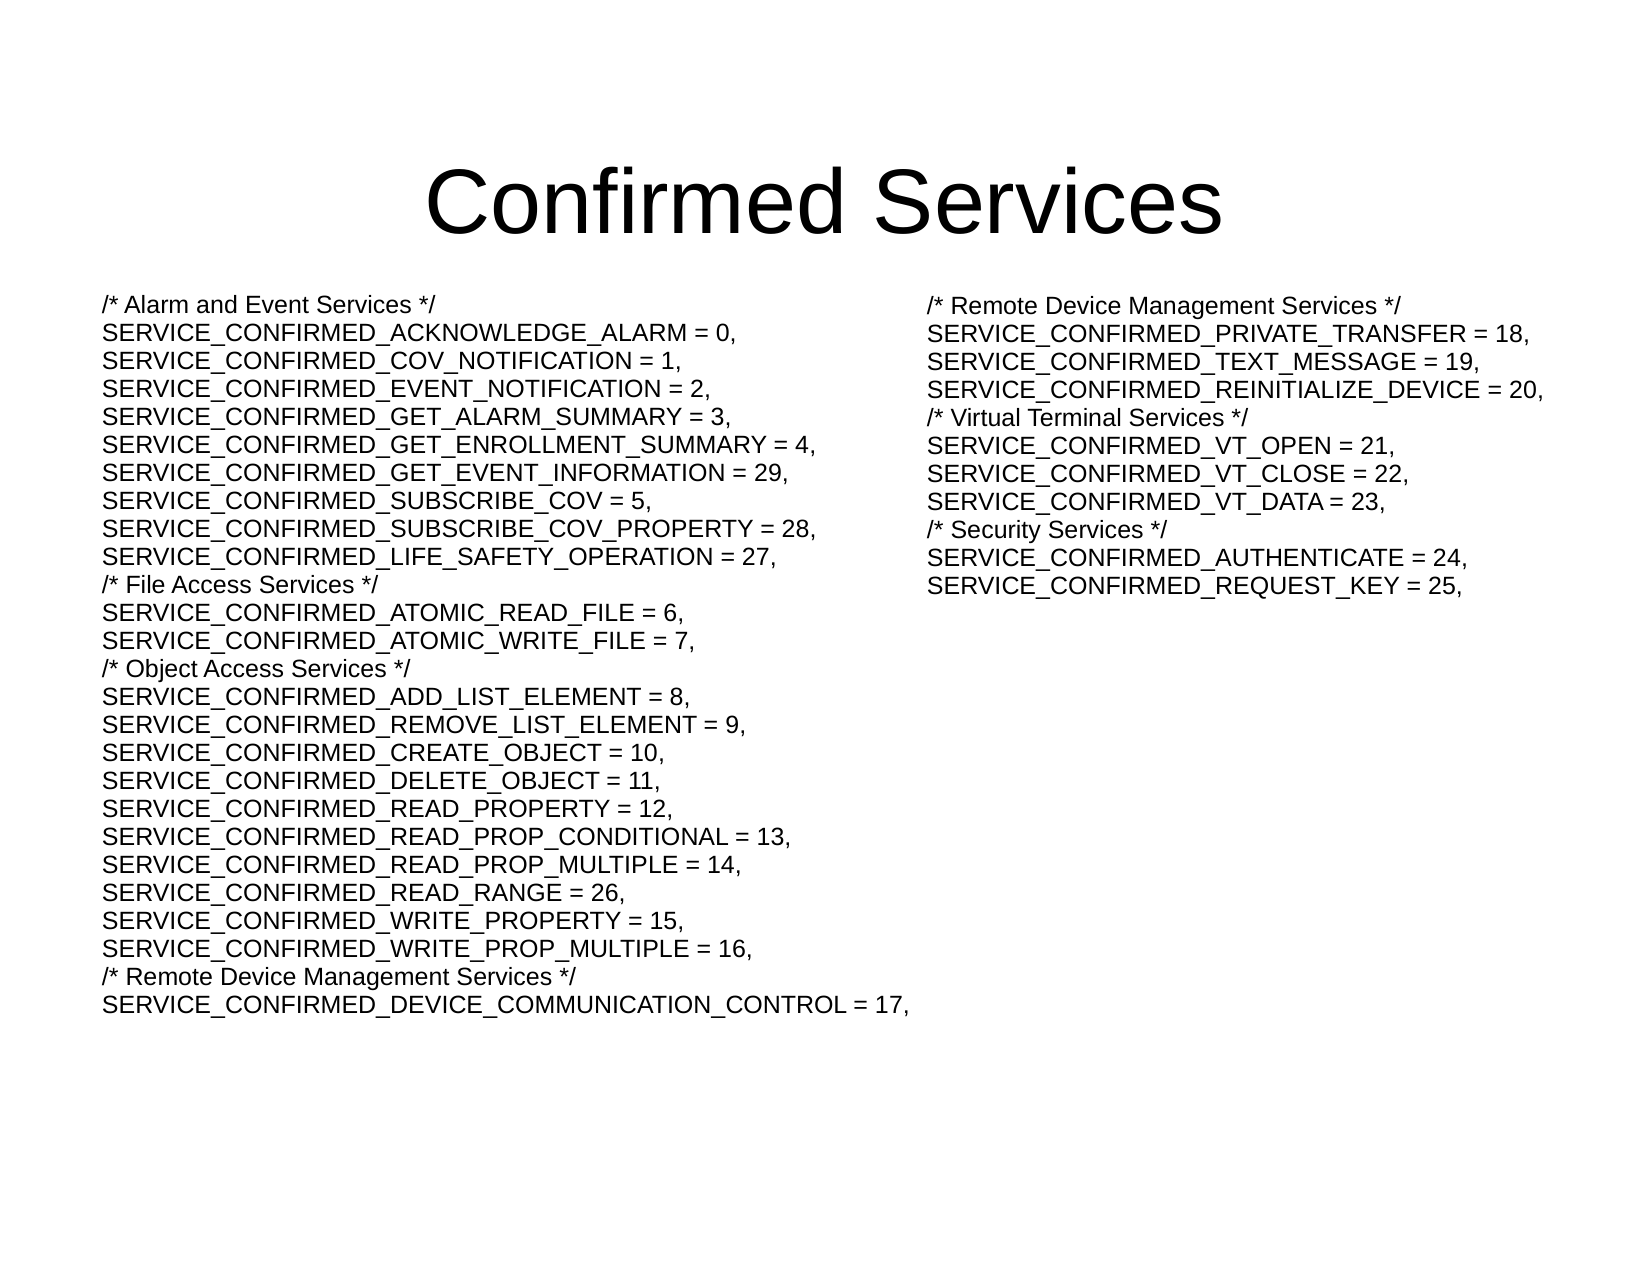

# Confirmed Services
 /* Alarm and Event Services */
 SERVICE_CONFIRMED_ACKNOWLEDGE_ALARM = 0,
 SERVICE_CONFIRMED_COV_NOTIFICATION = 1,
 SERVICE_CONFIRMED_EVENT_NOTIFICATION = 2,
 SERVICE_CONFIRMED_GET_ALARM_SUMMARY = 3,
 SERVICE_CONFIRMED_GET_ENROLLMENT_SUMMARY = 4,
 SERVICE_CONFIRMED_GET_EVENT_INFORMATION = 29,
 SERVICE_CONFIRMED_SUBSCRIBE_COV = 5,
 SERVICE_CONFIRMED_SUBSCRIBE_COV_PROPERTY = 28,
 SERVICE_CONFIRMED_LIFE_SAFETY_OPERATION = 27,
 /* File Access Services */
 SERVICE_CONFIRMED_ATOMIC_READ_FILE = 6,
 SERVICE_CONFIRMED_ATOMIC_WRITE_FILE = 7,
 /* Object Access Services */
 SERVICE_CONFIRMED_ADD_LIST_ELEMENT = 8,
 SERVICE_CONFIRMED_REMOVE_LIST_ELEMENT = 9,
 SERVICE_CONFIRMED_CREATE_OBJECT = 10,
 SERVICE_CONFIRMED_DELETE_OBJECT = 11,
 SERVICE_CONFIRMED_READ_PROPERTY = 12,
 SERVICE_CONFIRMED_READ_PROP_CONDITIONAL = 13,
 SERVICE_CONFIRMED_READ_PROP_MULTIPLE = 14,
 SERVICE_CONFIRMED_READ_RANGE = 26,
 SERVICE_CONFIRMED_WRITE_PROPERTY = 15,
 SERVICE_CONFIRMED_WRITE_PROP_MULTIPLE = 16,
 /* Remote Device Management Services */
 SERVICE_CONFIRMED_DEVICE_COMMUNICATION_CONTROL = 17,
 /* Remote Device Management Services */
 SERVICE_CONFIRMED_PRIVATE_TRANSFER = 18,
 SERVICE_CONFIRMED_TEXT_MESSAGE = 19,
 SERVICE_CONFIRMED_REINITIALIZE_DEVICE = 20,
 /* Virtual Terminal Services */
 SERVICE_CONFIRMED_VT_OPEN = 21,
 SERVICE_CONFIRMED_VT_CLOSE = 22,
 SERVICE_CONFIRMED_VT_DATA = 23,
 /* Security Services */
 SERVICE_CONFIRMED_AUTHENTICATE = 24,
 SERVICE_CONFIRMED_REQUEST_KEY = 25,